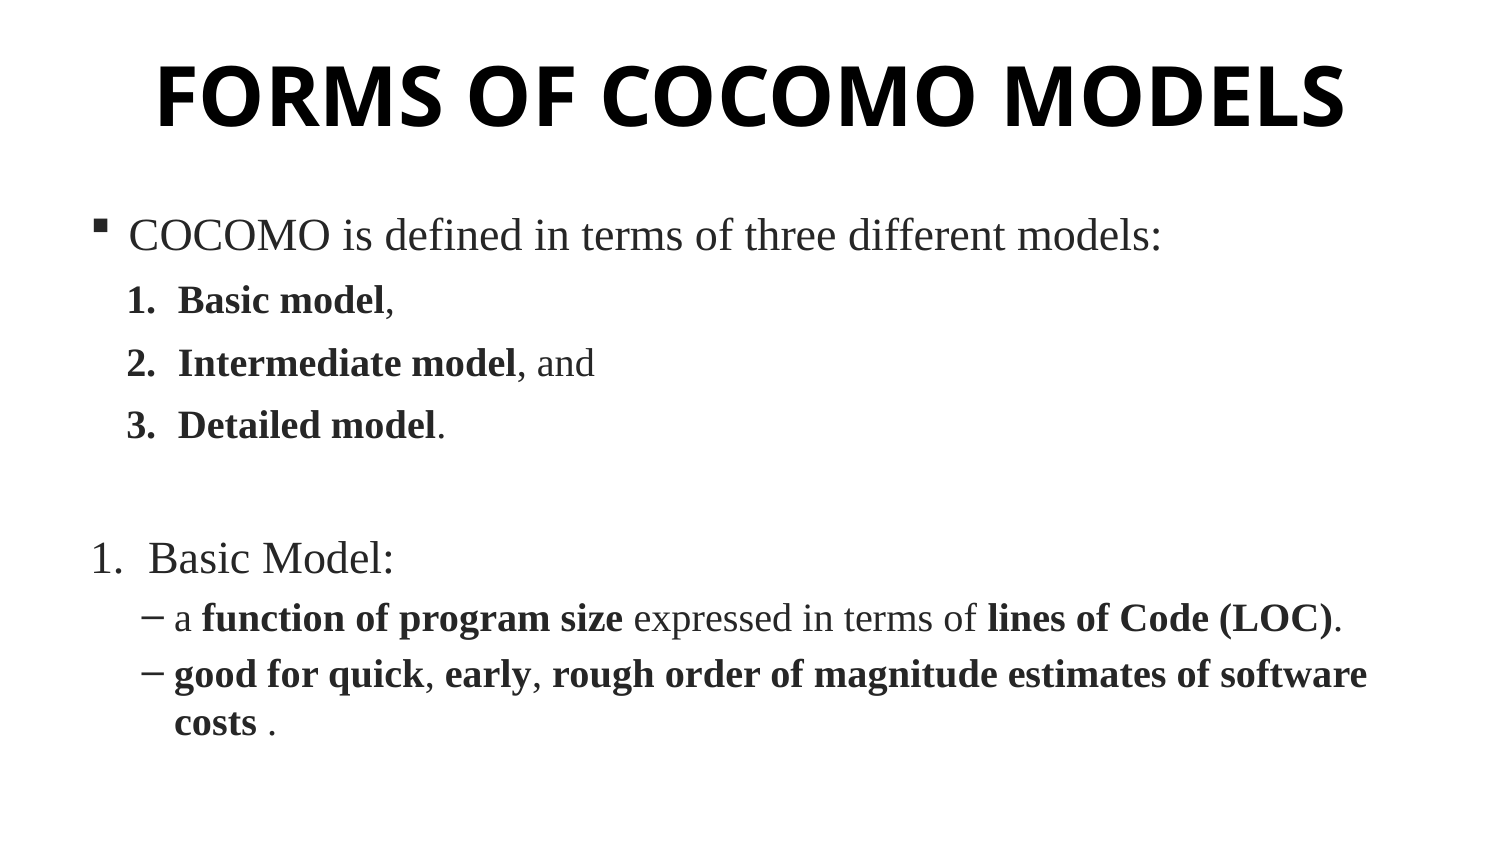

# Forms of COCOMO Models
COCOMO is defined in terms of three different models:
Basic model,
Intermediate model, and
Detailed model.
Basic Model:
a function of program size expressed in terms of lines of Code (LOC).
good for quick, early, rough order of magnitude estimates of software costs .